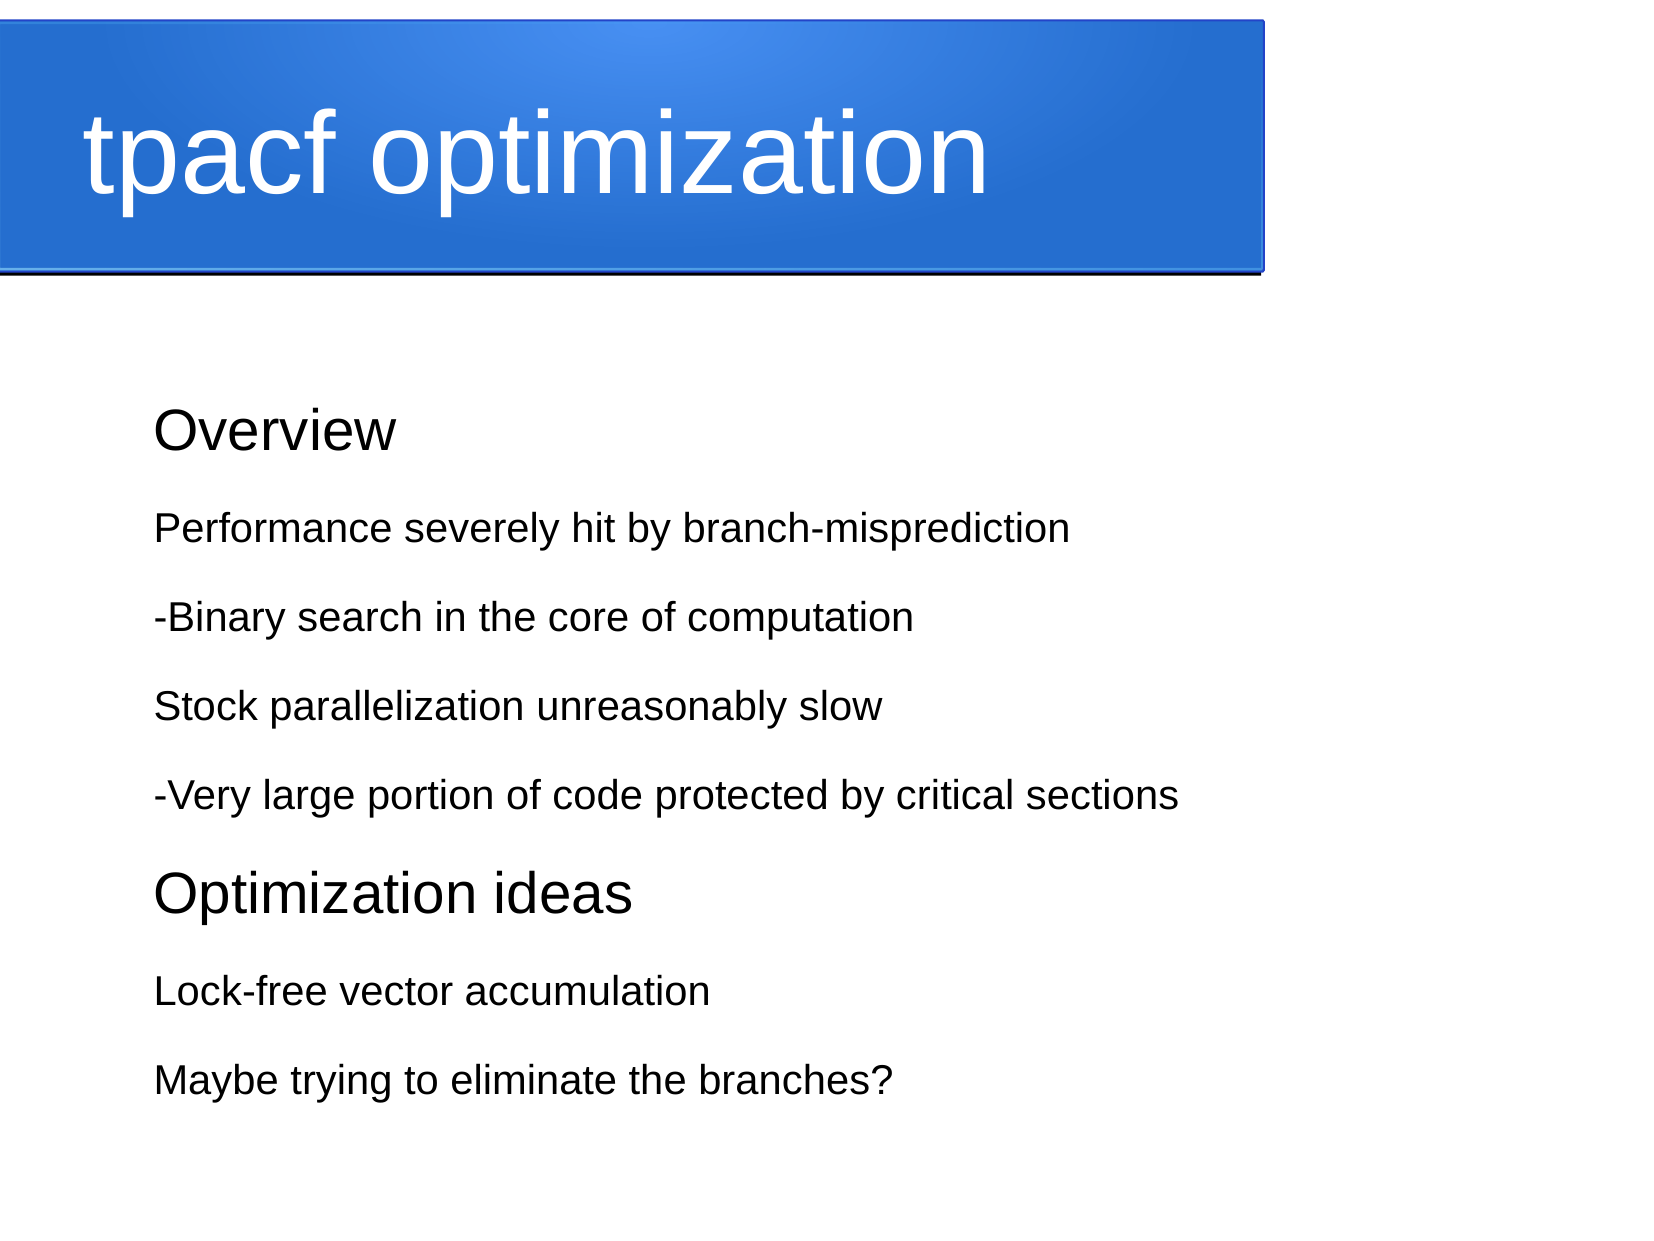

# tpacf optimization
Overview
Performance severely hit by branch-misprediction
-Binary search in the core of computation
Stock parallelization unreasonably slow
-Very large portion of code protected by critical sections
Optimization ideas
Lock-free vector accumulation
Maybe trying to eliminate the branches?